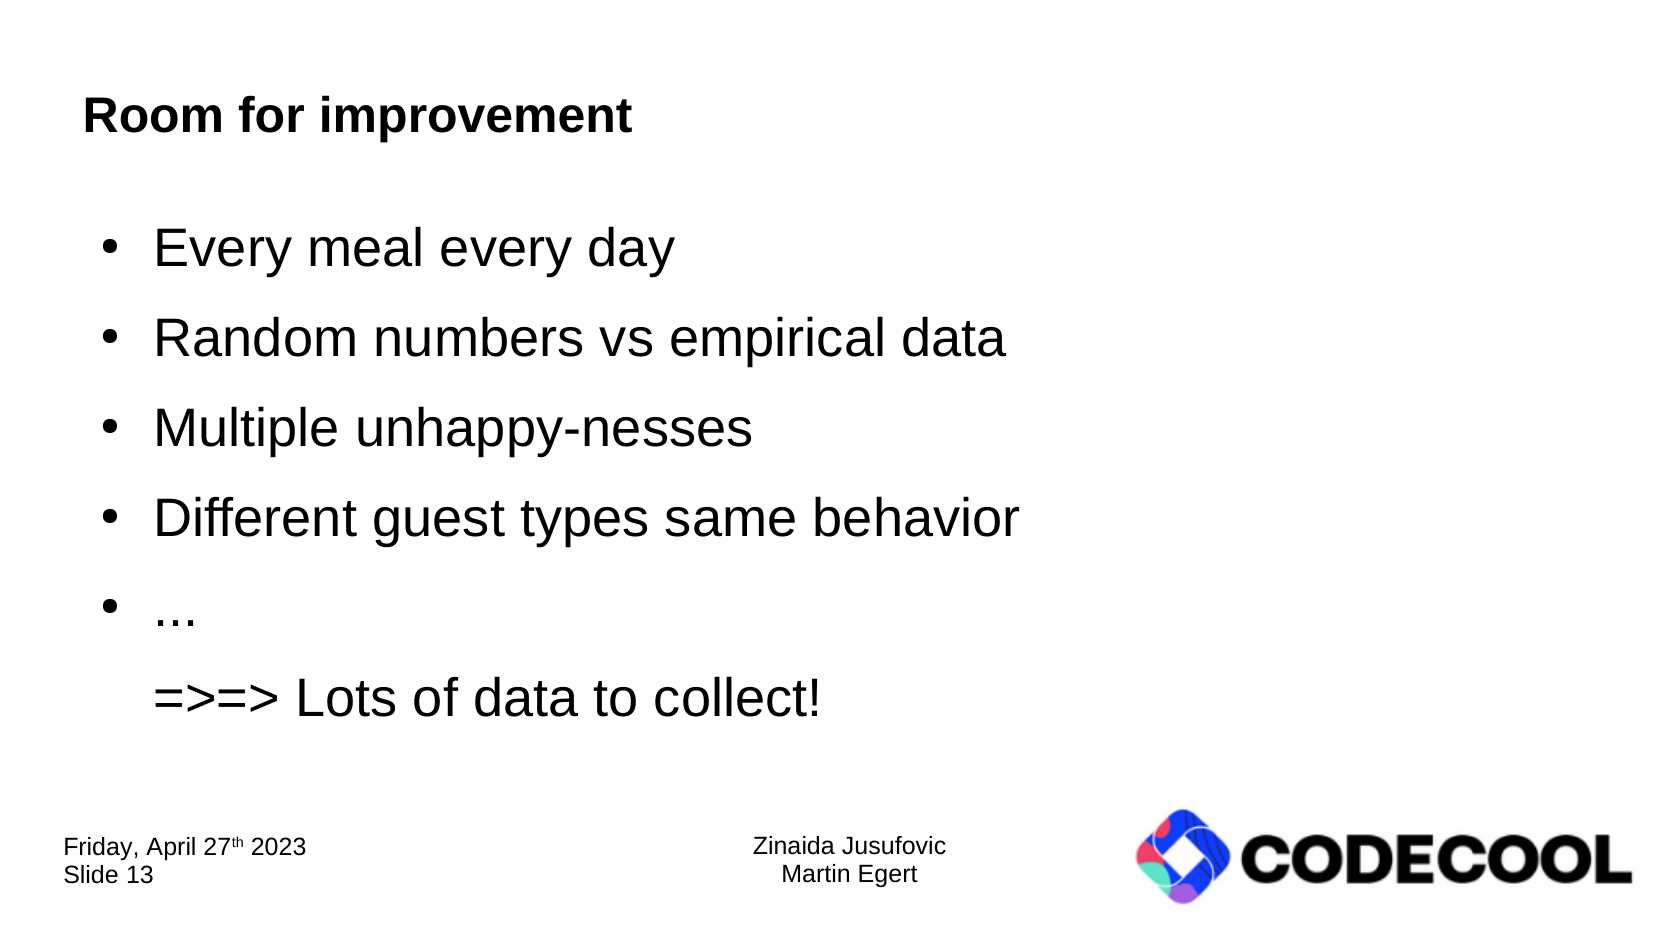

# Room for improvement
Every meal every day
Random numbers vs empirical data
Multiple unhappy-nesses
Different guest types same behavior
...
=>=> Lots of data to collect!
Zinaida Jusufovic
Martin Egert
Friday, April 27th 2023
Slide